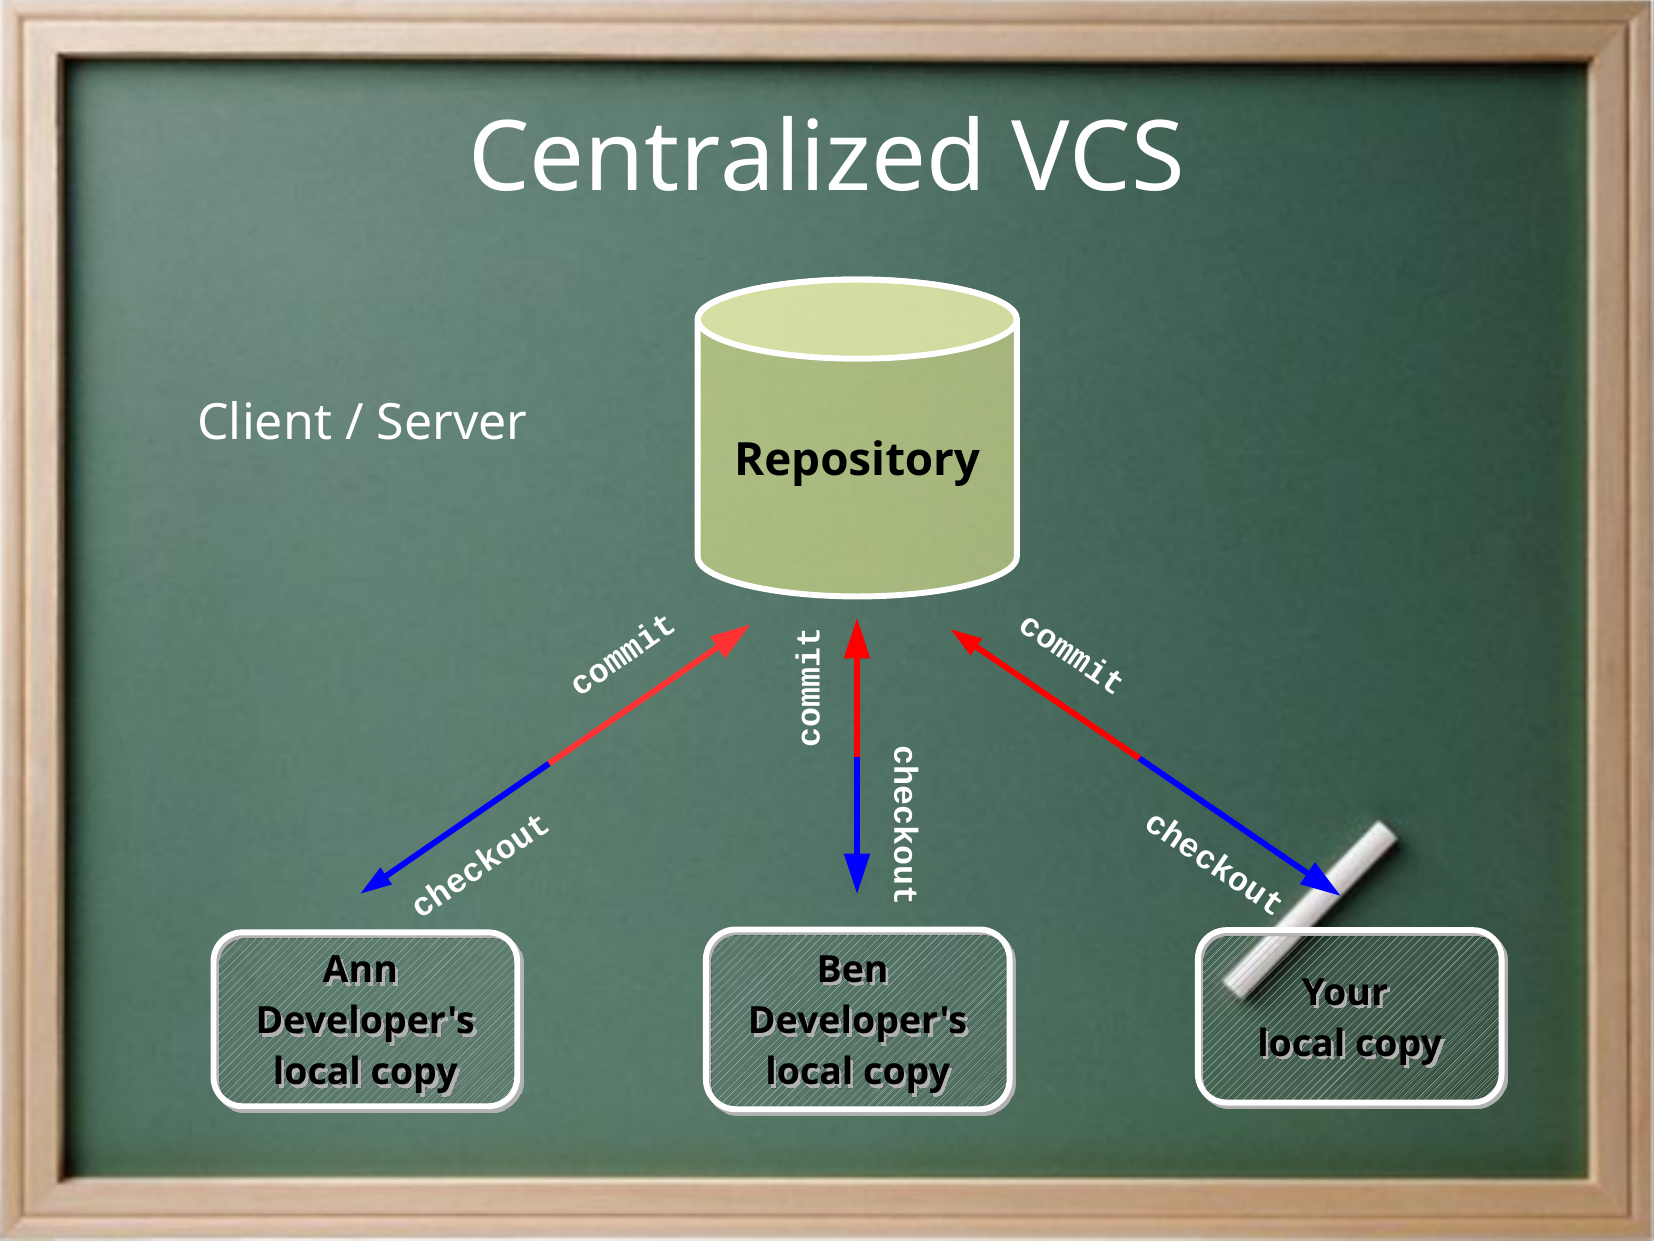

# Centralized VCS
Repository
Client / Server
commit
commit
commit
checkout
checkout
checkout
Ben
Developer's
local copy
Your
local copy
Ann
Developer's
local copy